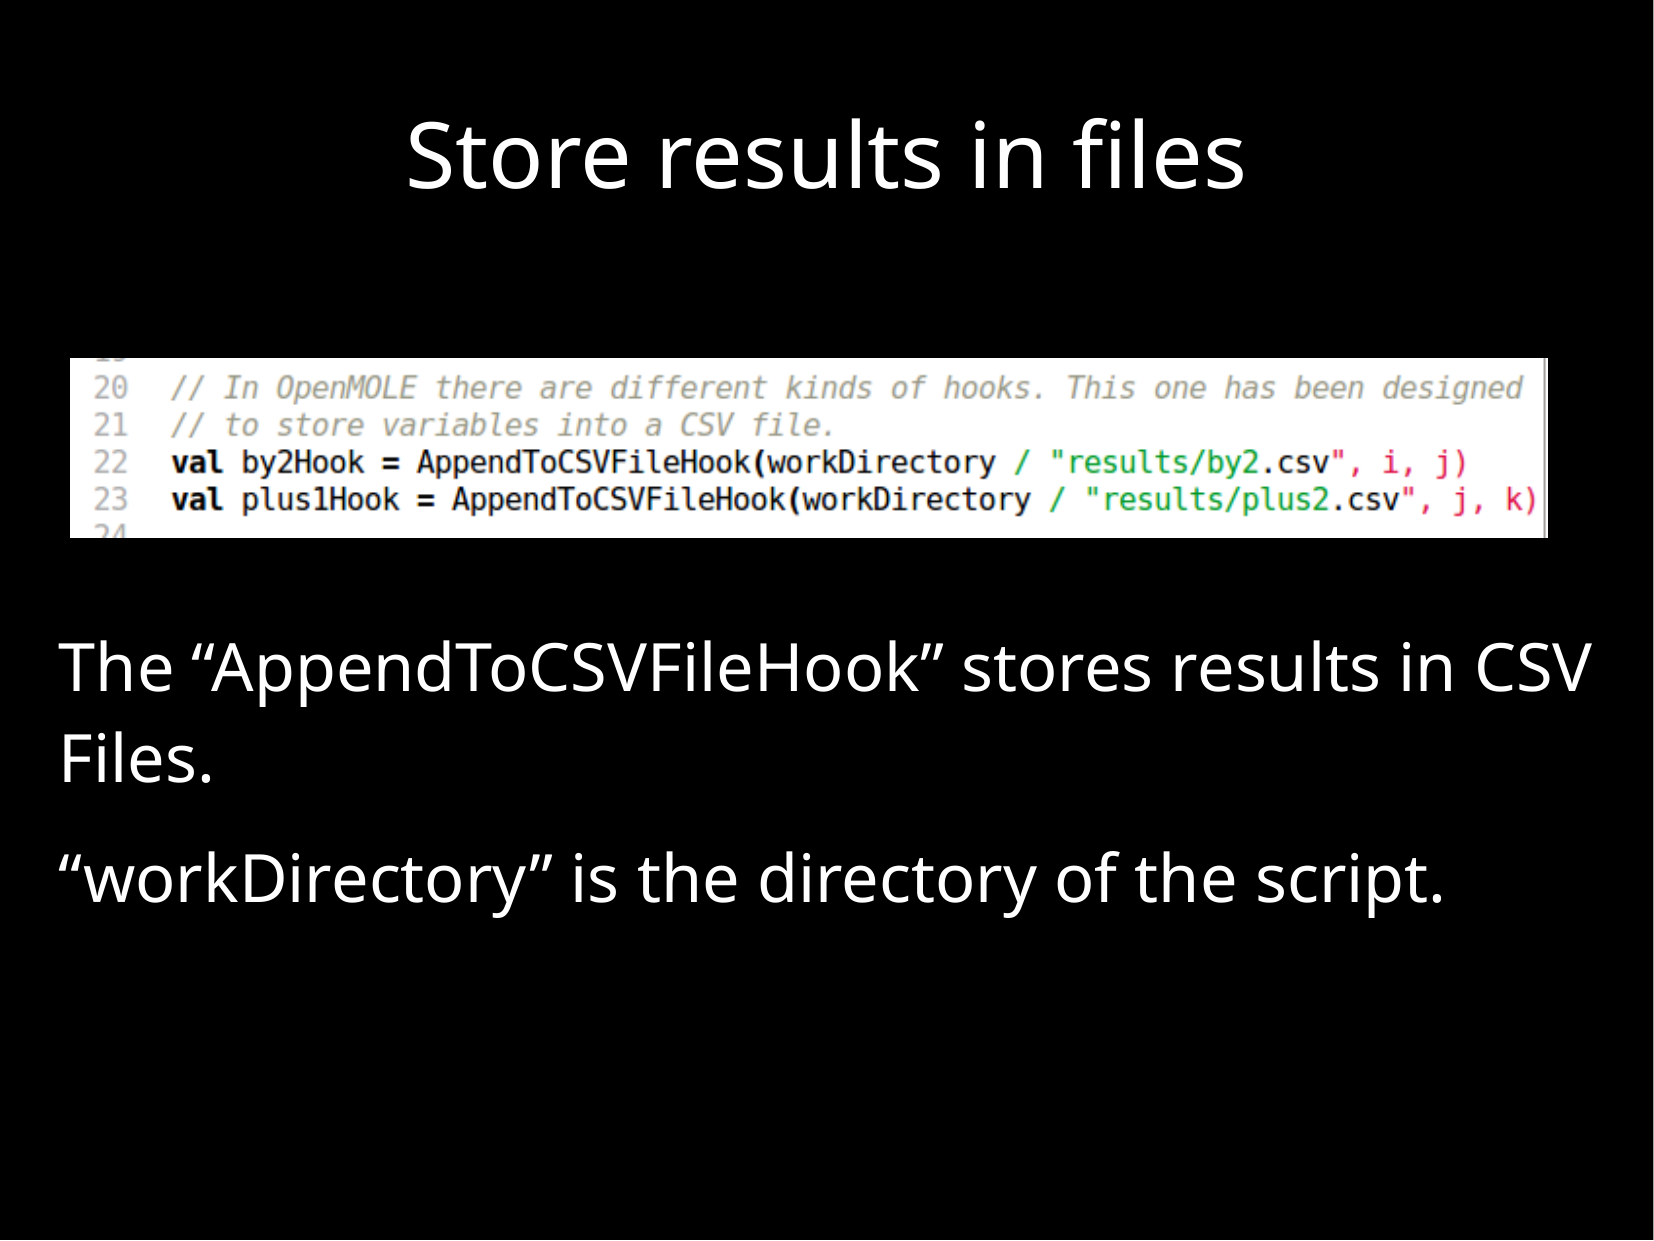

# Store results in files
The “AppendToCSVFileHook” stores results in CSV Files.
“workDirectory” is the directory of the script.